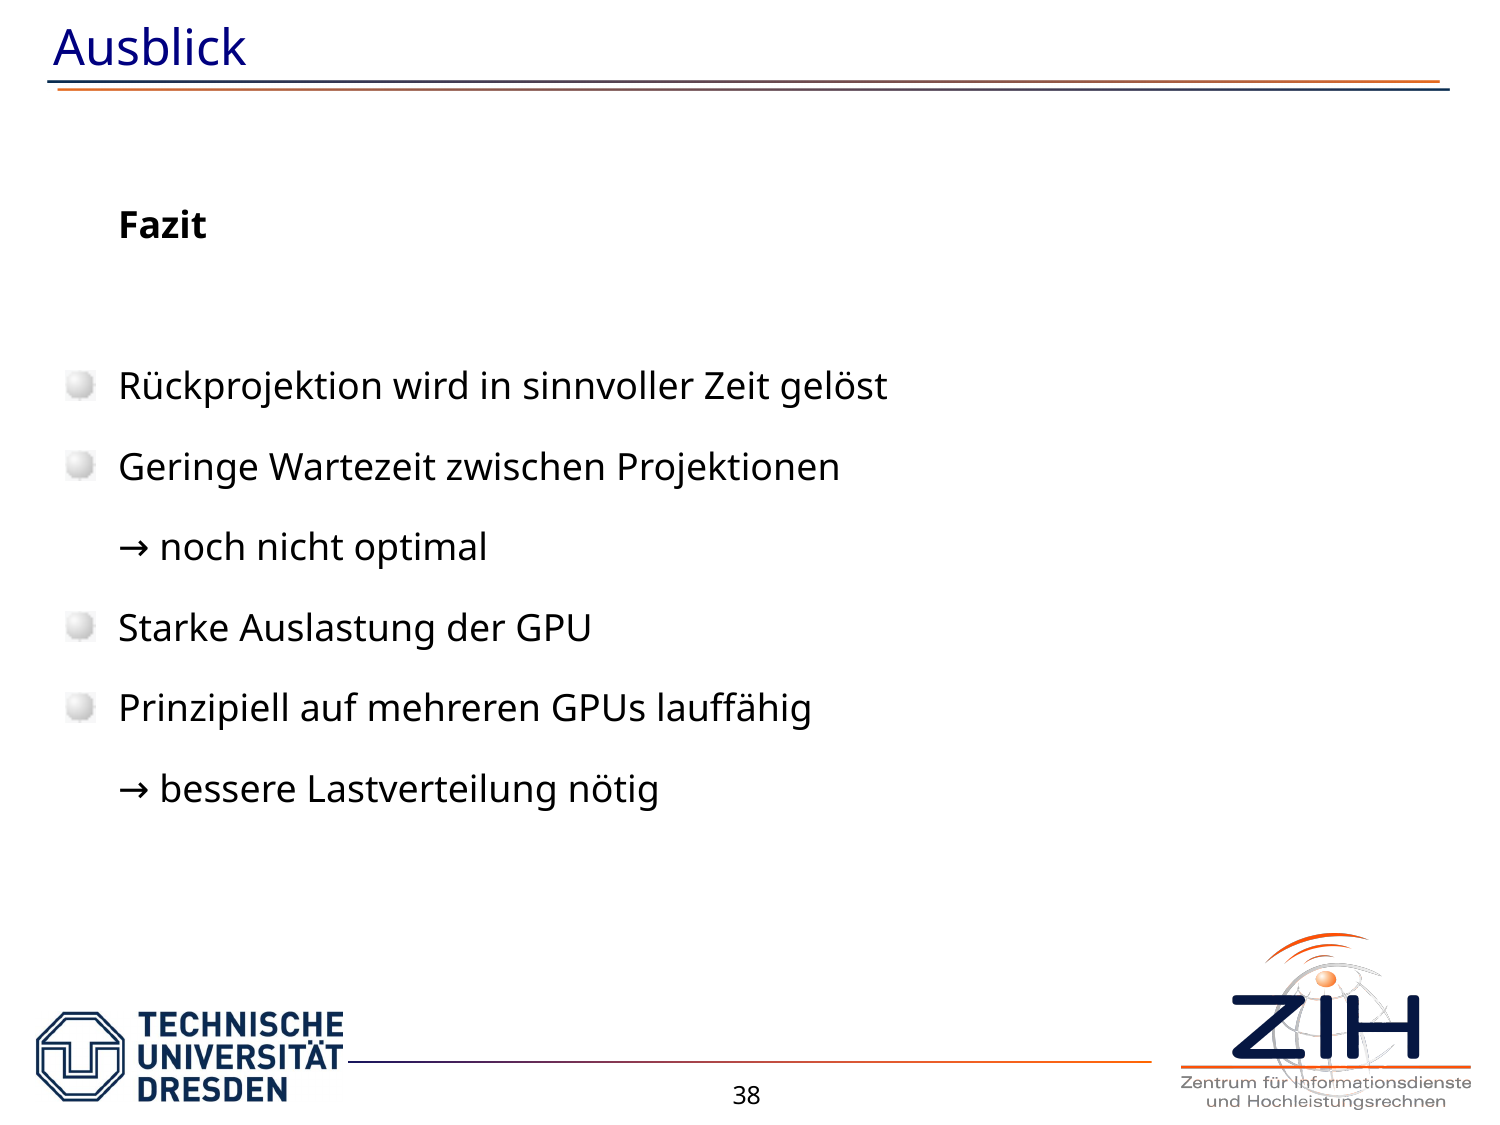

# Ausblick
Fazit
Rückprojektion wird in sinnvoller Zeit gelöst
Geringe Wartezeit zwischen Projektionen
→ noch nicht optimal
Starke Auslastung der GPU
Prinzipiell auf mehreren GPUs lauffähig
→ bessere Lastverteilung nötig
38